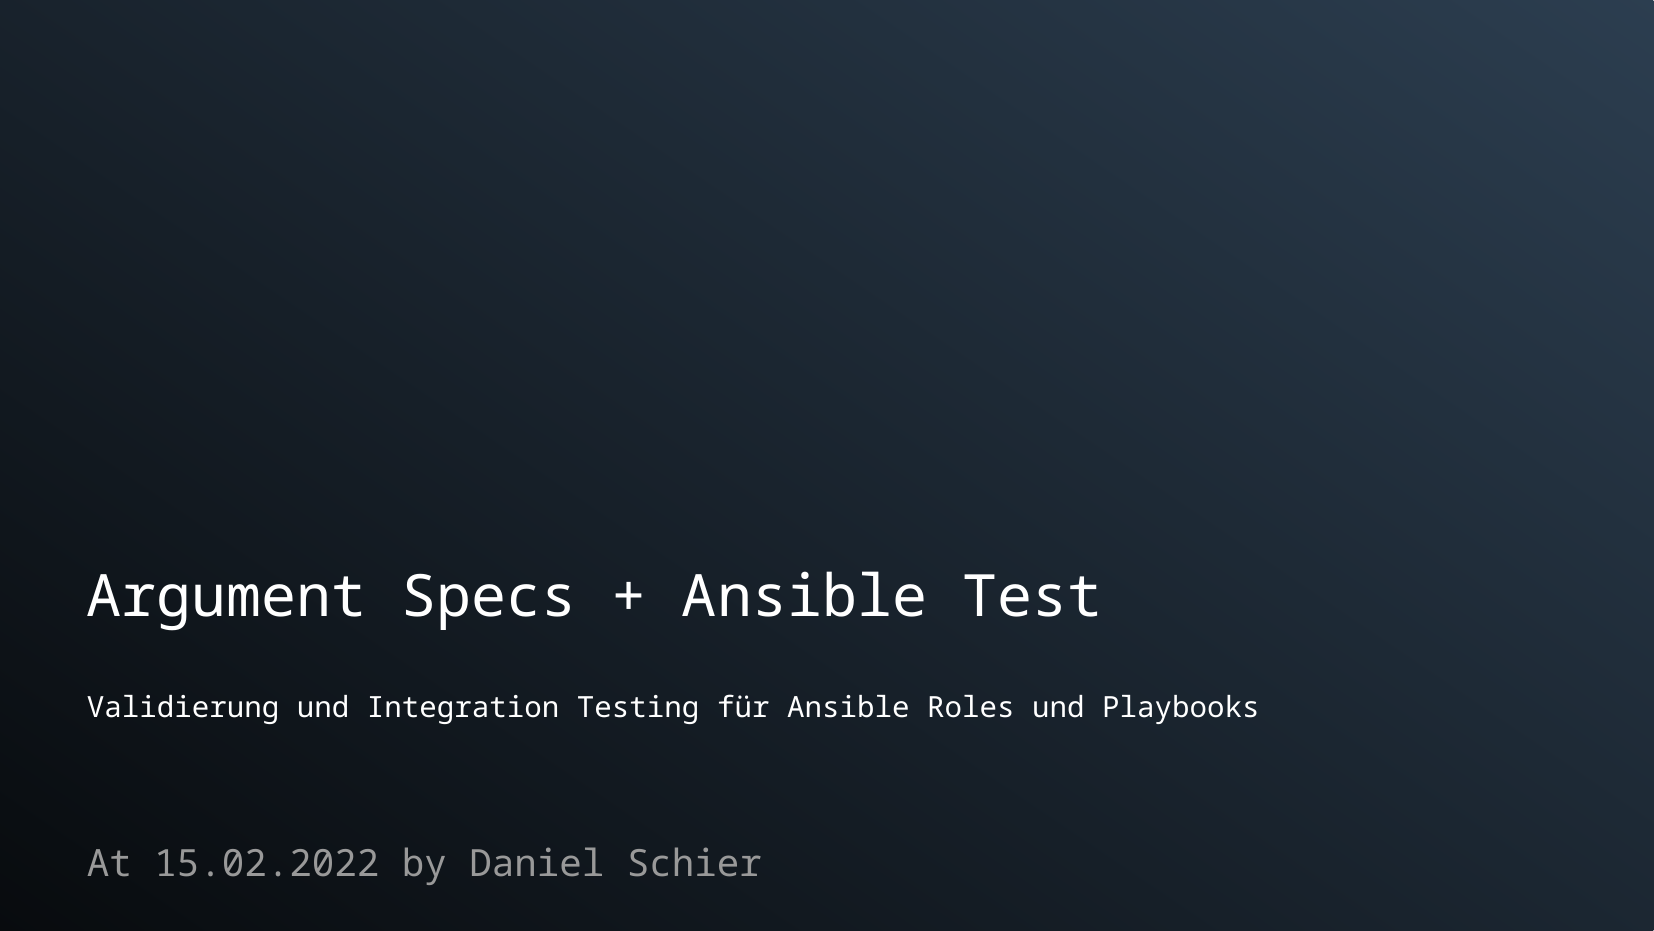

# Argument Specs + Ansible Test
Validierung und Integration Testing für Ansible Roles und Playbooks
At 15.02.2022 by Daniel Schier